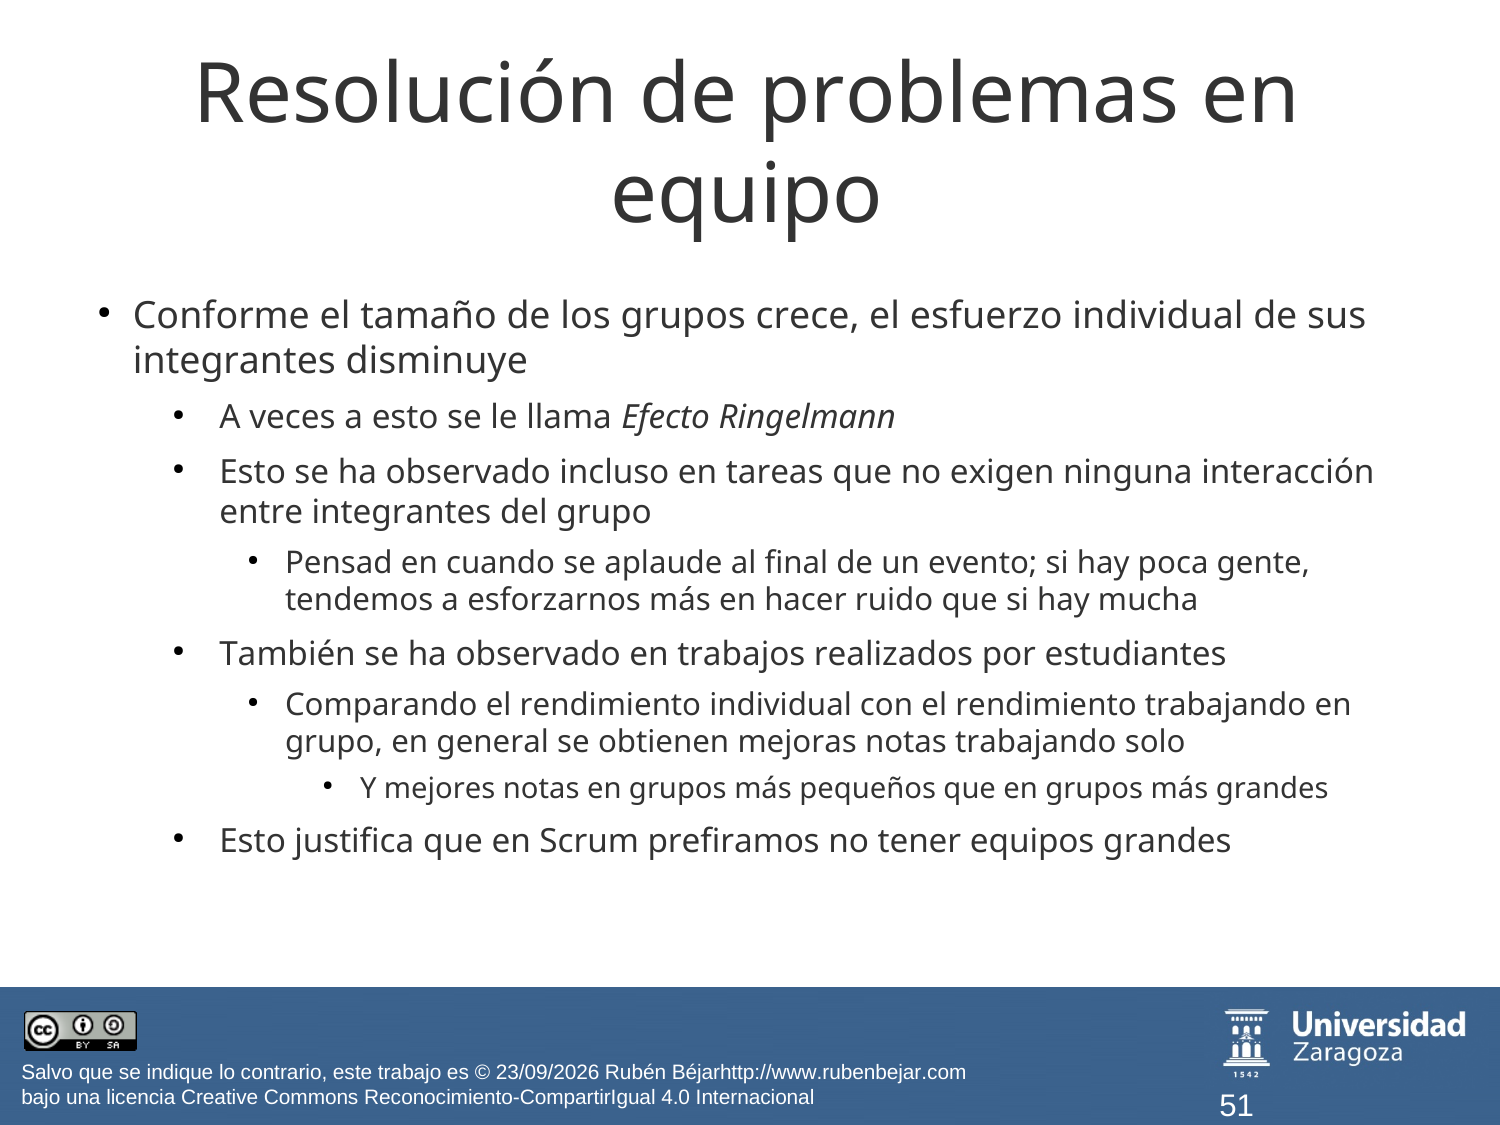

# Resolución de problemas en equipo
Conforme el tamaño de los grupos crece, el esfuerzo individual de sus integrantes disminuye
A veces a esto se le llama Efecto Ringelmann
Esto se ha observado incluso en tareas que no exigen ninguna interacción entre integrantes del grupo
Pensad en cuando se aplaude al final de un evento; si hay poca gente, tendemos a esforzarnos más en hacer ruido que si hay mucha
También se ha observado en trabajos realizados por estudiantes
Comparando el rendimiento individual con el rendimiento trabajando en grupo, en general se obtienen mejoras notas trabajando solo
Y mejores notas en grupos más pequeños que en grupos más grandes
Esto justifica que en Scrum prefiramos no tener equipos grandes